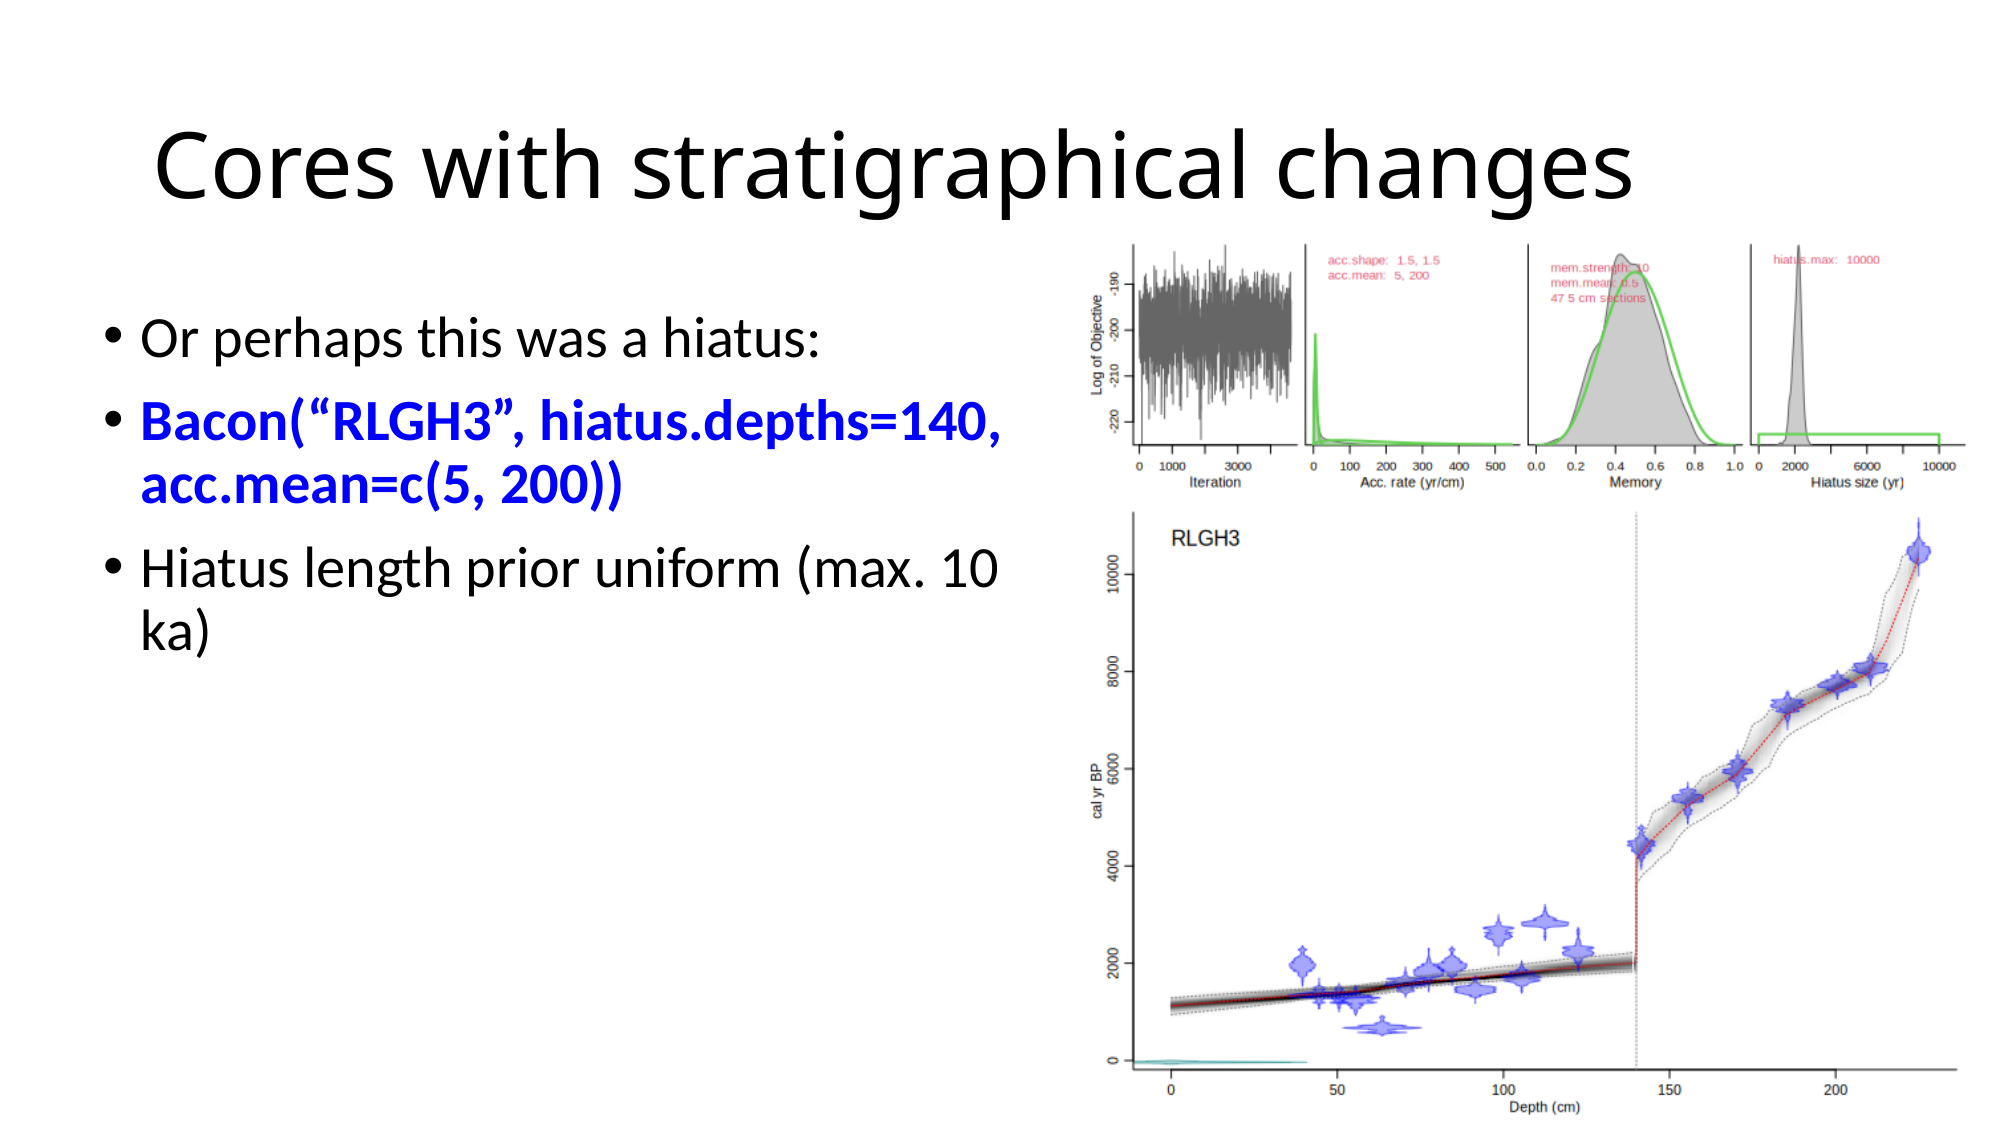

Cores with stratigraphical changes
Or perhaps this was a hiatus:
Bacon(“RLGH3”, hiatus.depths=140, acc.mean=c(5, 200))
Hiatus length prior uniform (max. 10 ka)